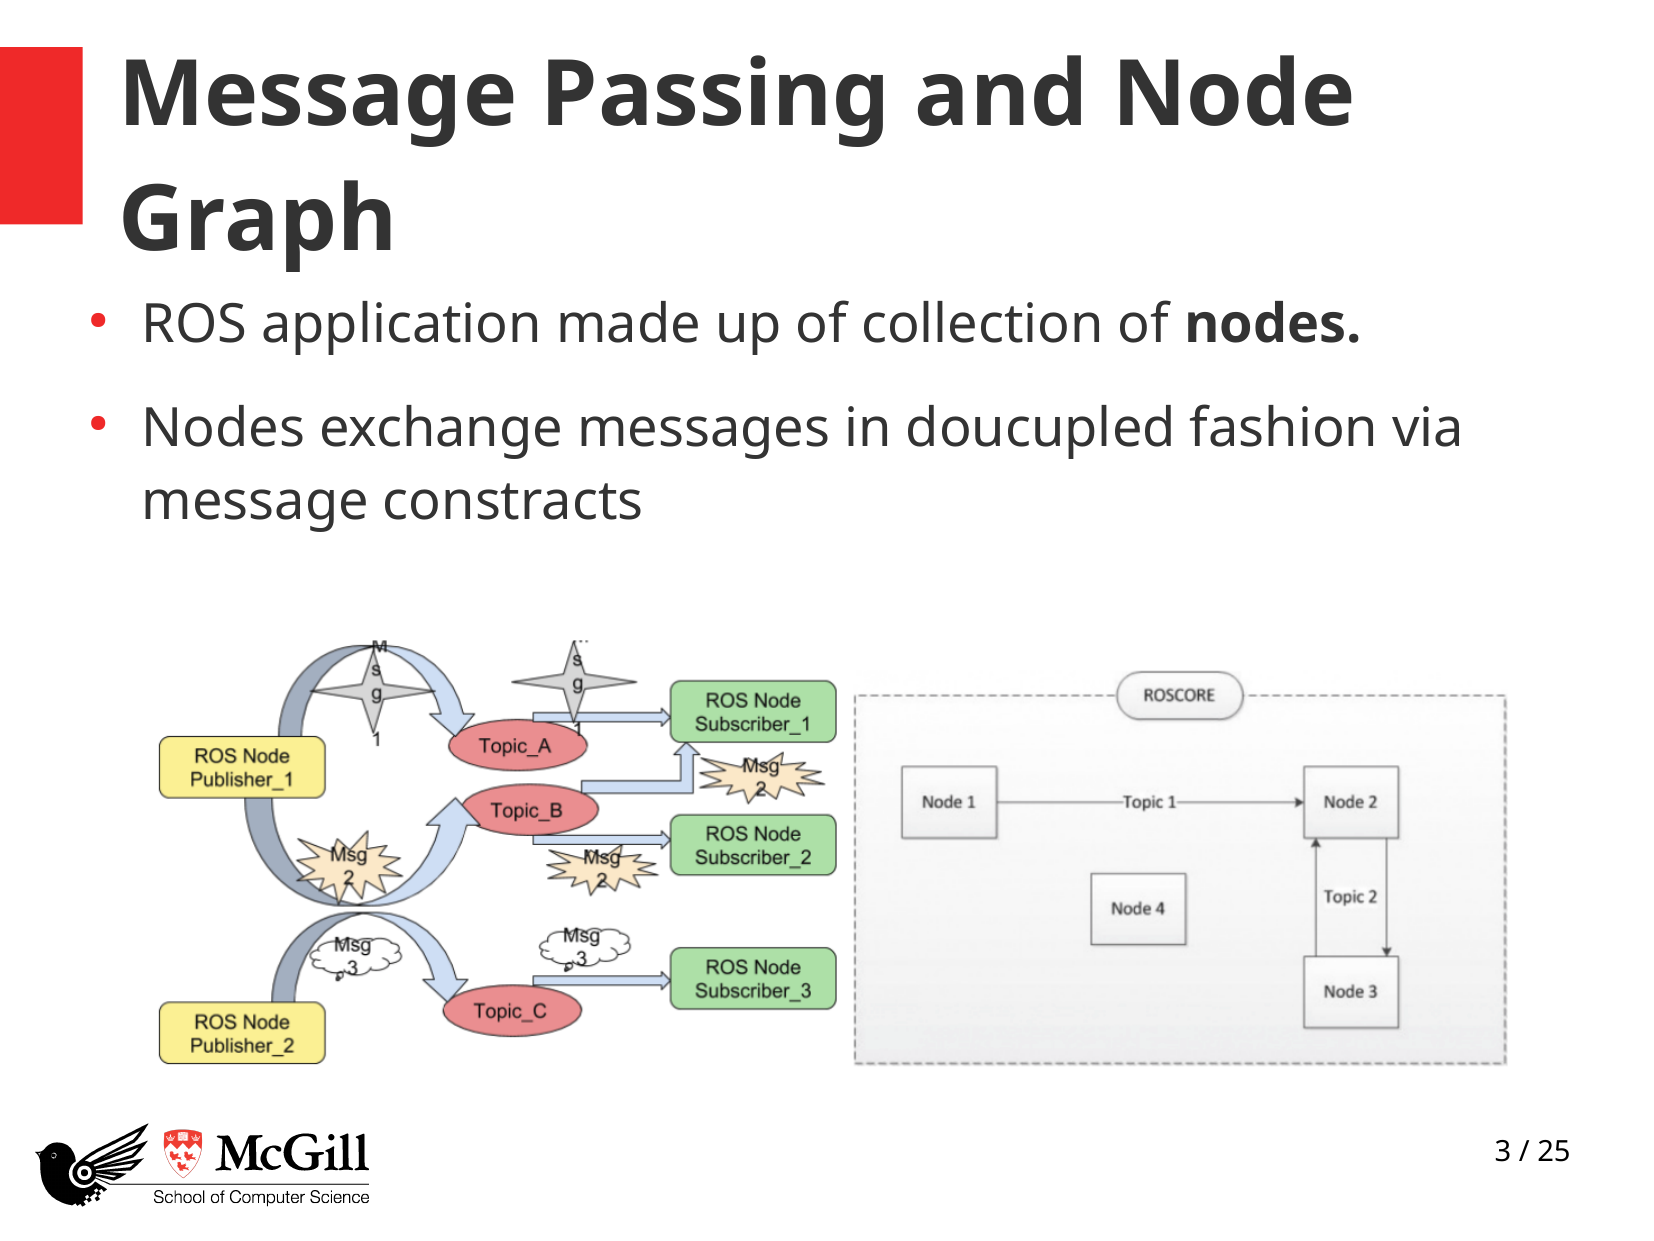

# Message Passing and Node Graph
ROS application made up of collection of nodes.
Nodes exchange messages in doucupled fashion via message constracts
3